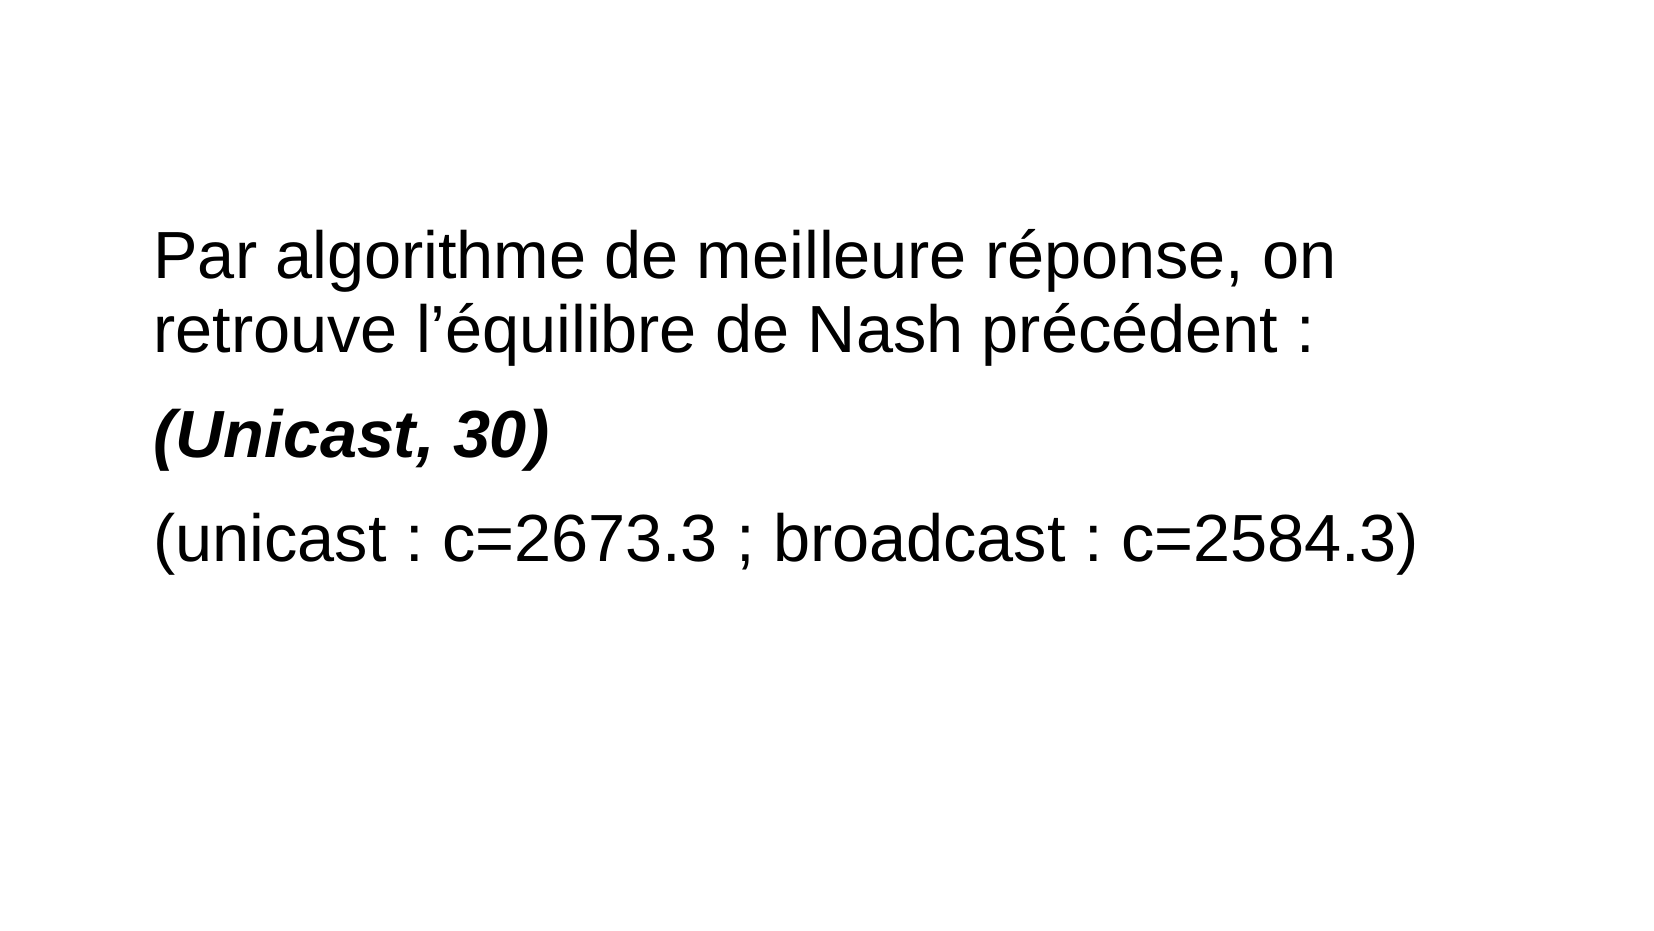

# Par algorithme de meilleure réponse, on retrouve l’équilibre de Nash précédent :
(Unicast, 30)
(unicast : c=2673.3 ; broadcast : c=2584.3)